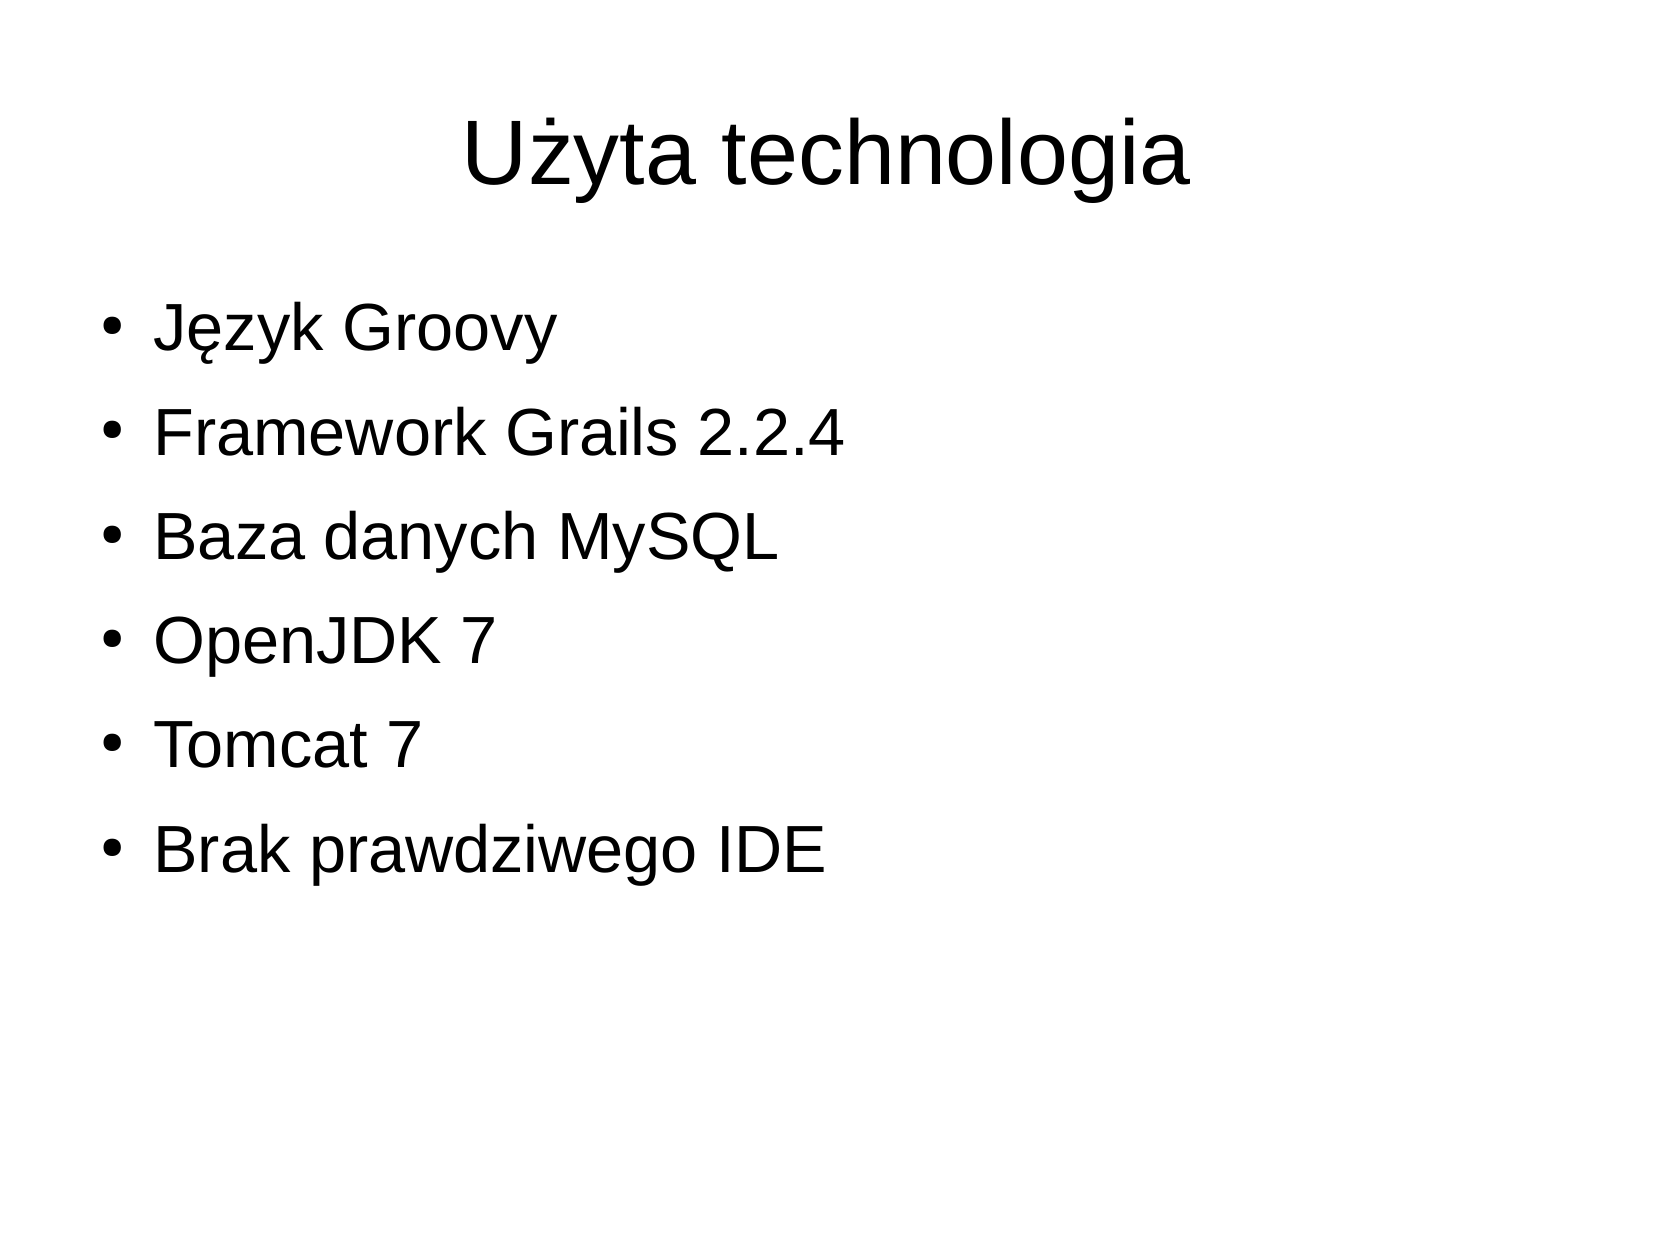

# Użyta technologia
Język Groovy
Framework Grails 2.2.4
Baza danych MySQL
OpenJDK 7
Tomcat 7
Brak prawdziwego IDE